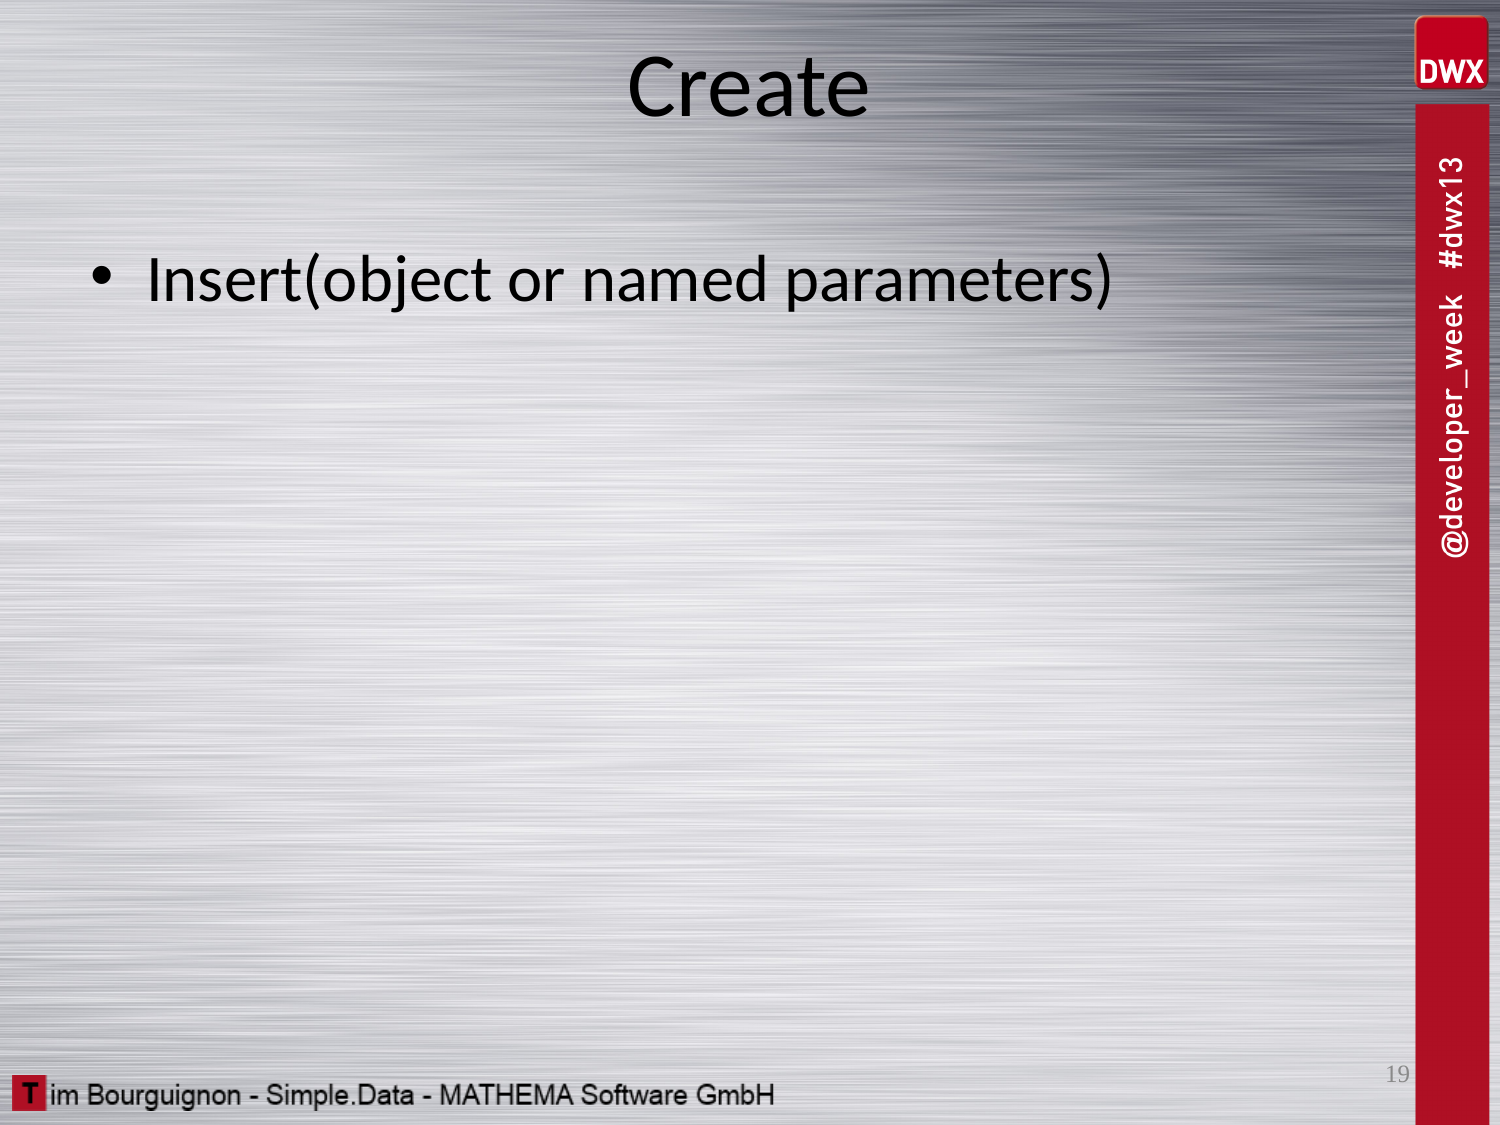

# Create
Insert(object or named parameters)
19